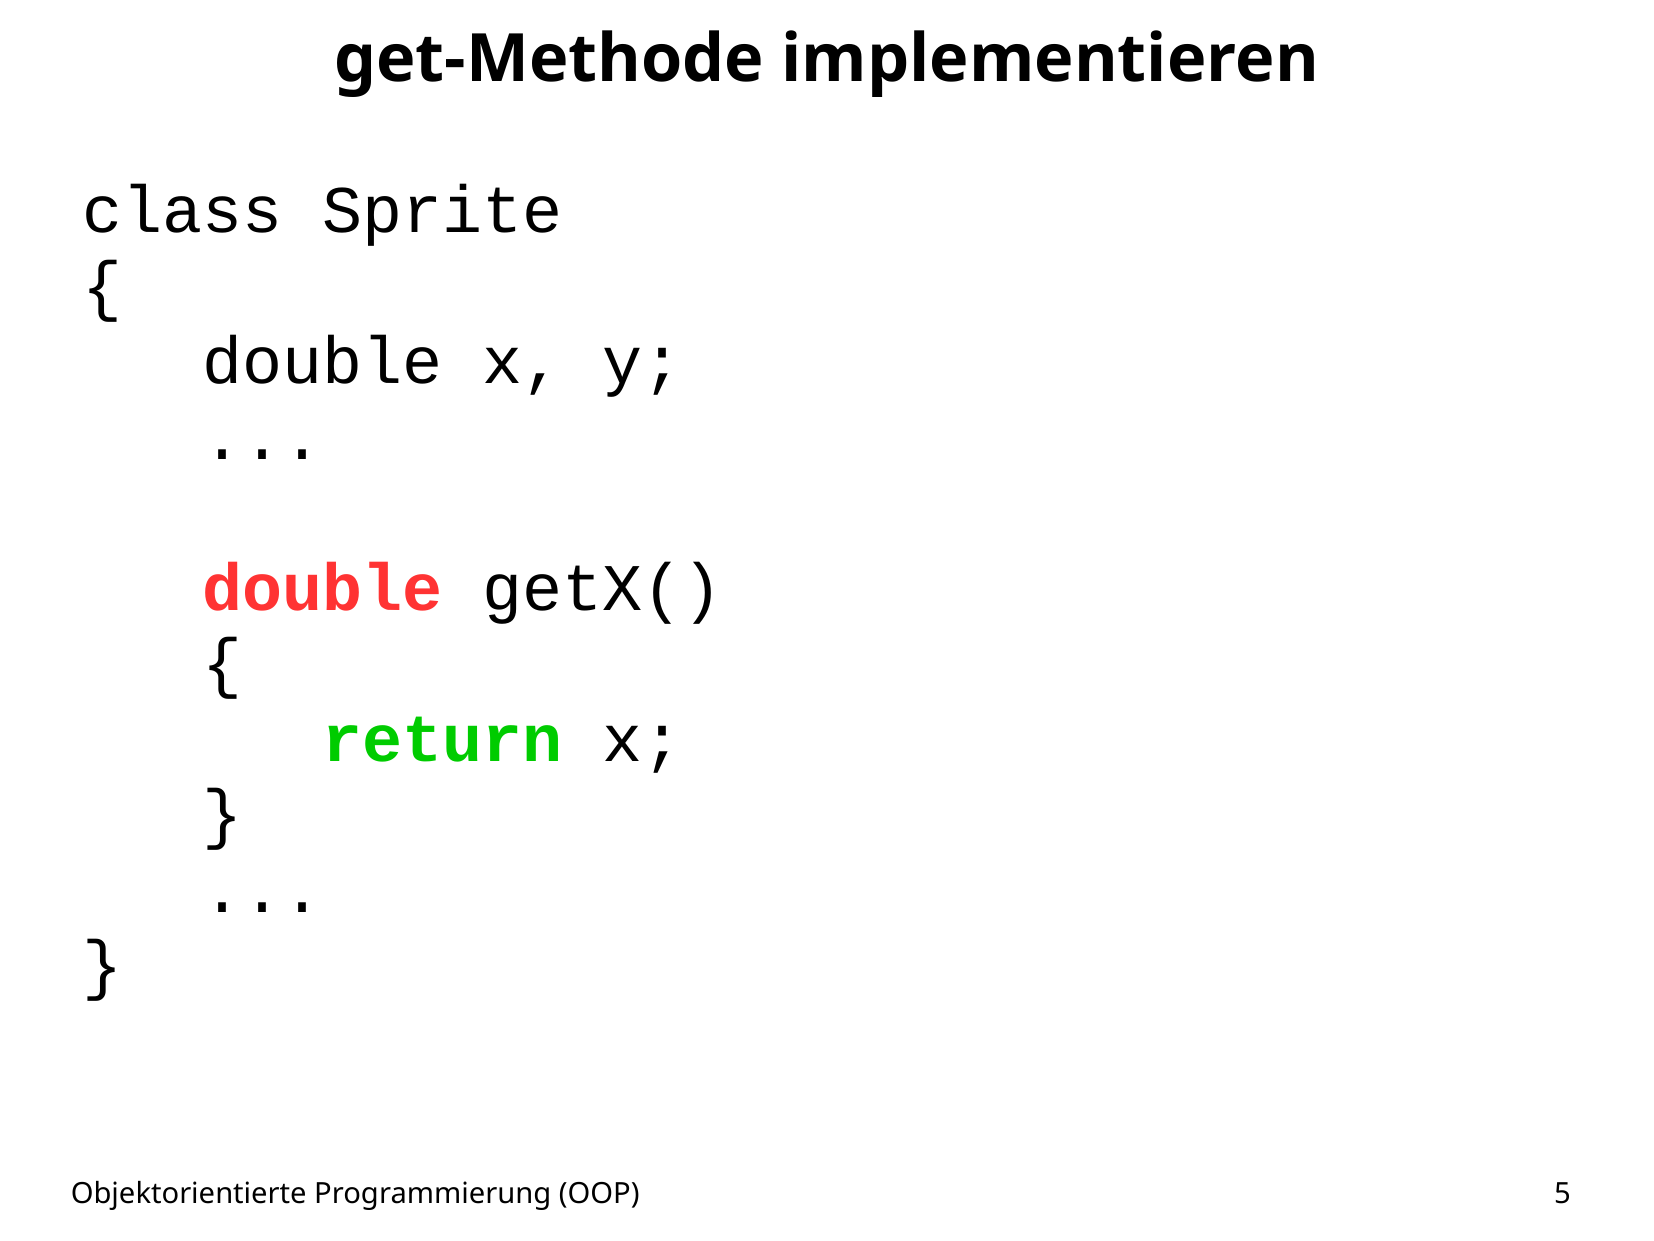

# get-Methode implementieren
class Sprite
{
 double x, y;
 ...
 double getX()
 {
 return x;
 }
 ...
}
Objektorientierte Programmierung (OOP)
5